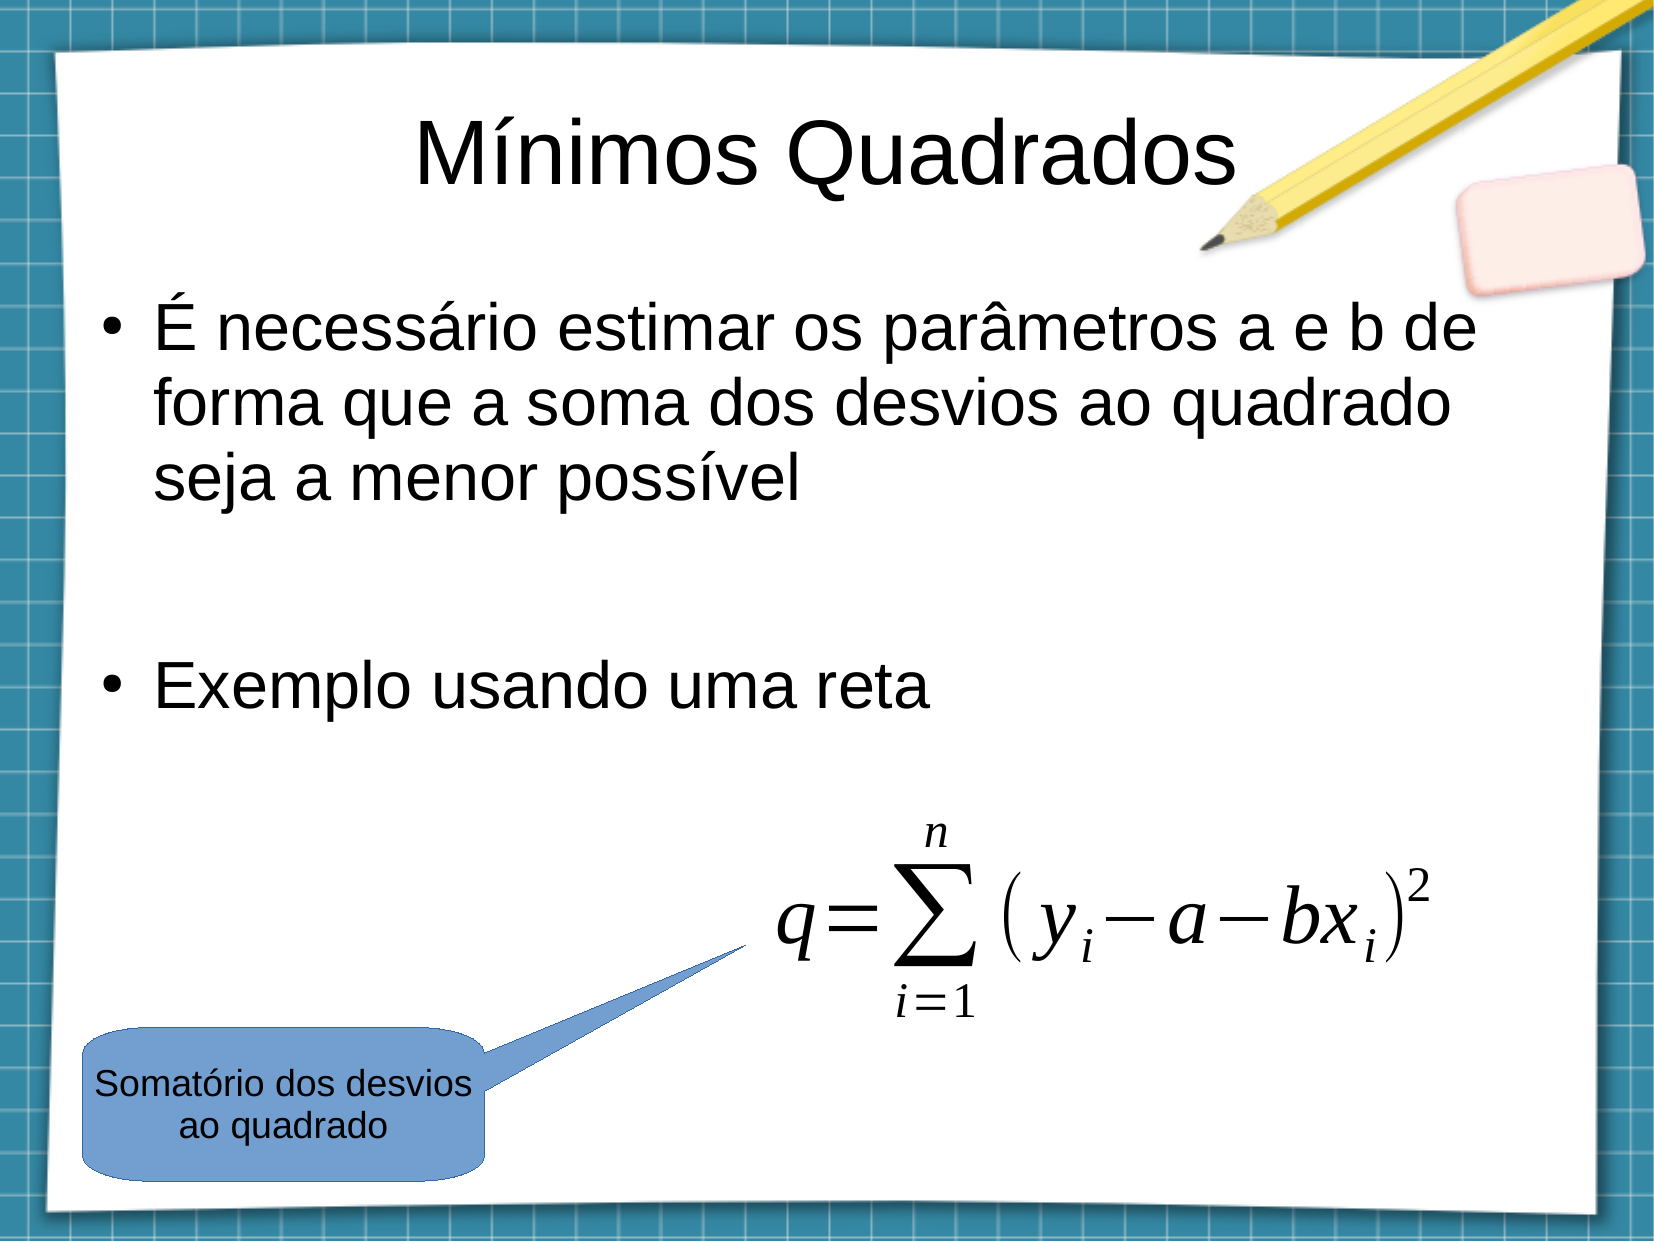

# Mínimos Quadrados
É necessário estimar os parâmetros a e b de forma que a soma dos desvios ao quadrado seja a menor possível
Exemplo usando uma reta
Somatório dos desvios
ao quadrado